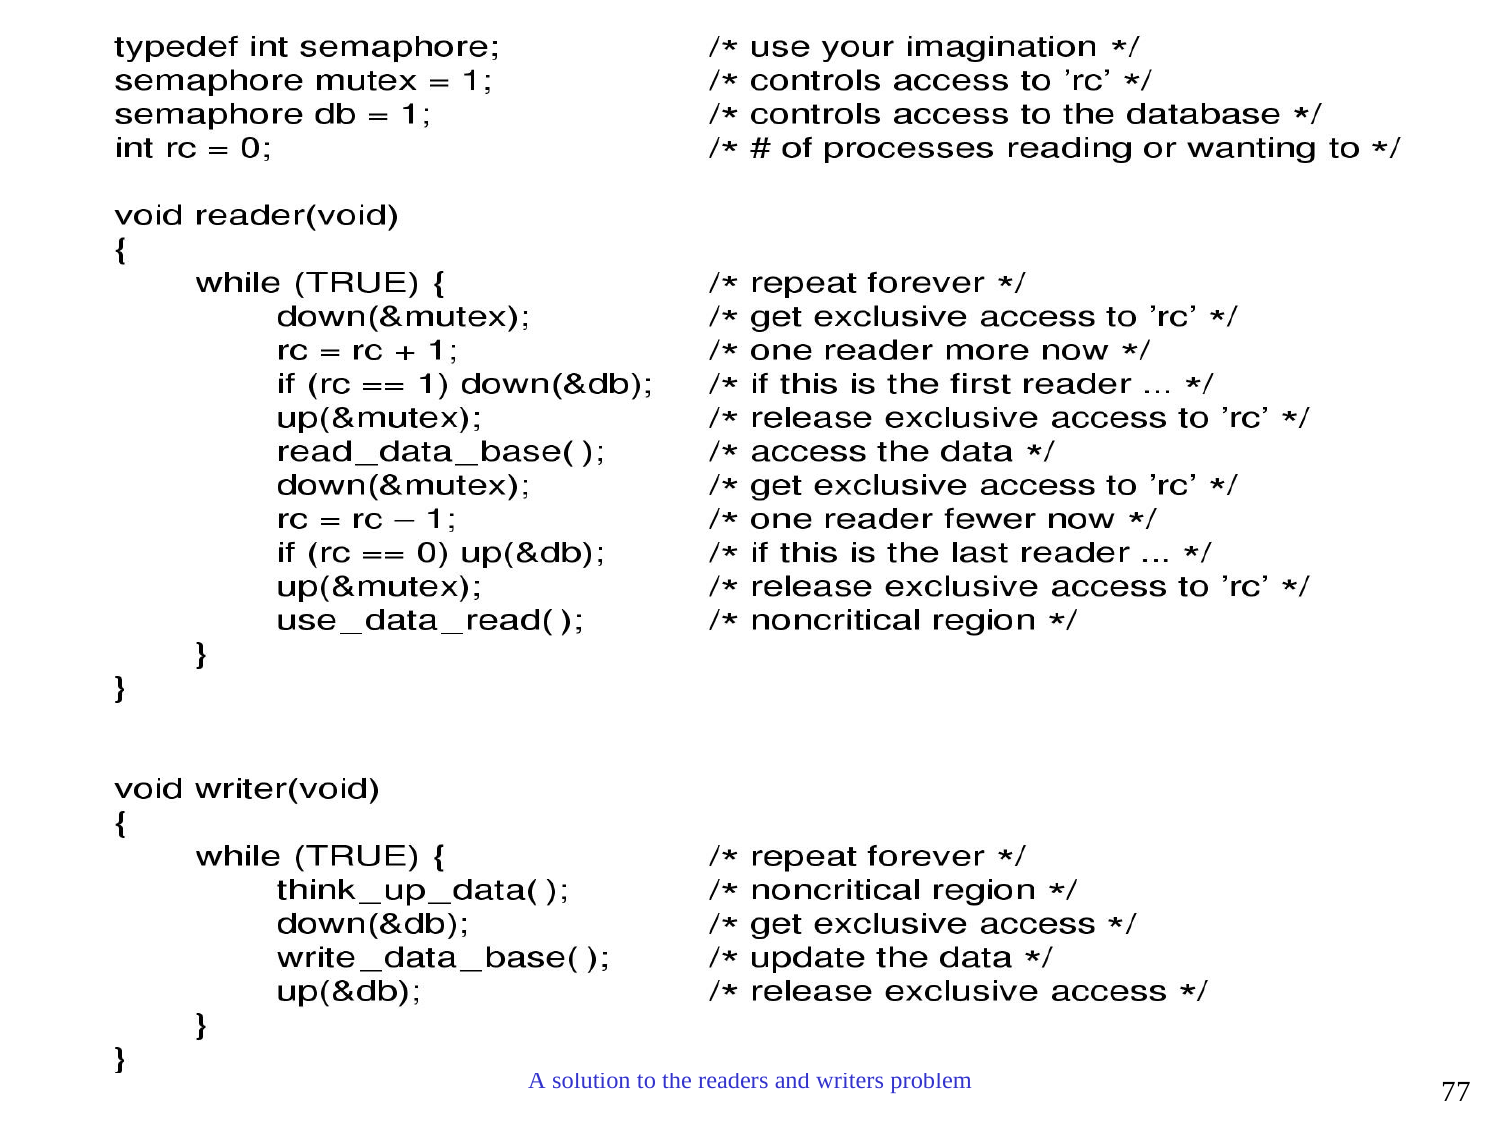

A solution to the readers and writers problem